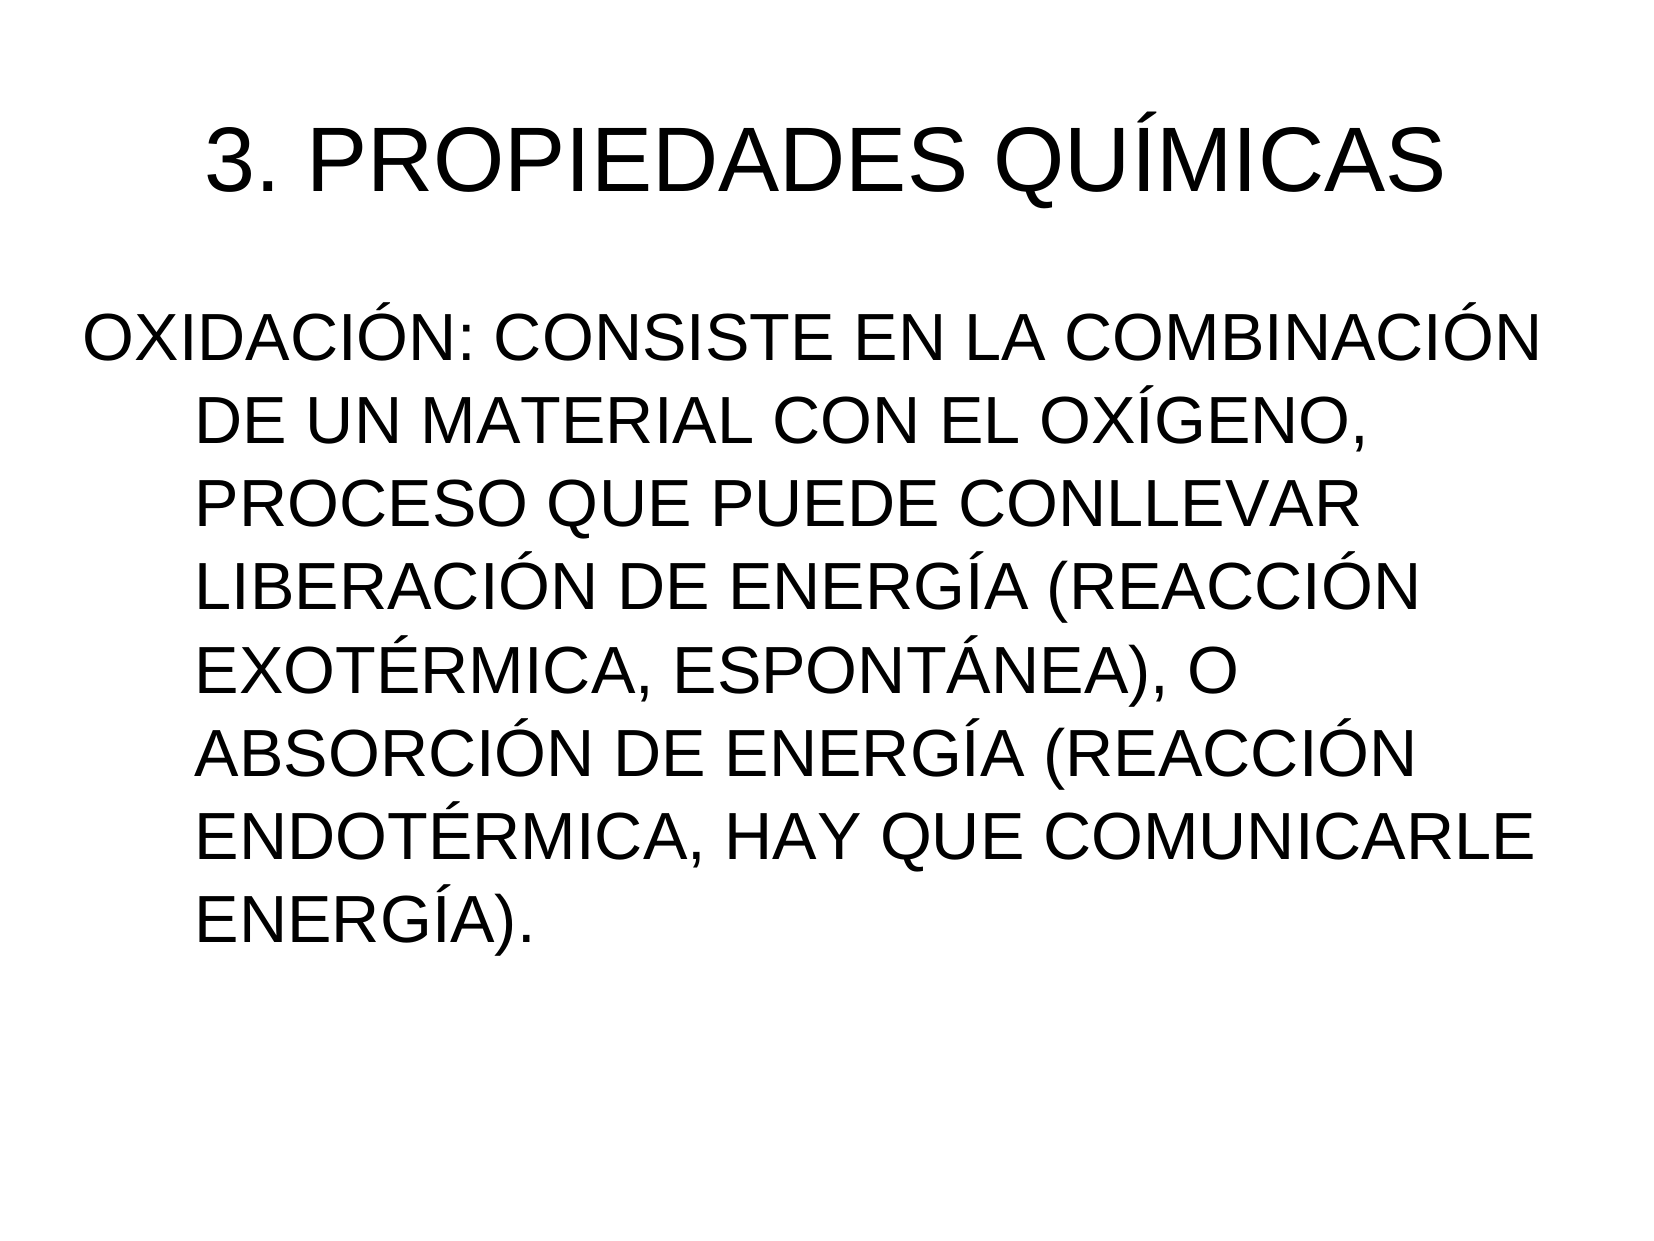

# 3. PROPIEDADES QUÍMICAS
OXIDACIÓN: CONSISTE EN LA COMBINACIÓN DE UN MATERIAL CON EL OXÍGENO, PROCESO QUE PUEDE CONLLEVAR LIBERACIÓN DE ENERGÍA (REACCIÓN EXOTÉRMICA, ESPONTÁNEA), O ABSORCIÓN DE ENERGÍA (REACCIÓN ENDOTÉRMICA, HAY QUE COMUNICARLE ENERGÍA).